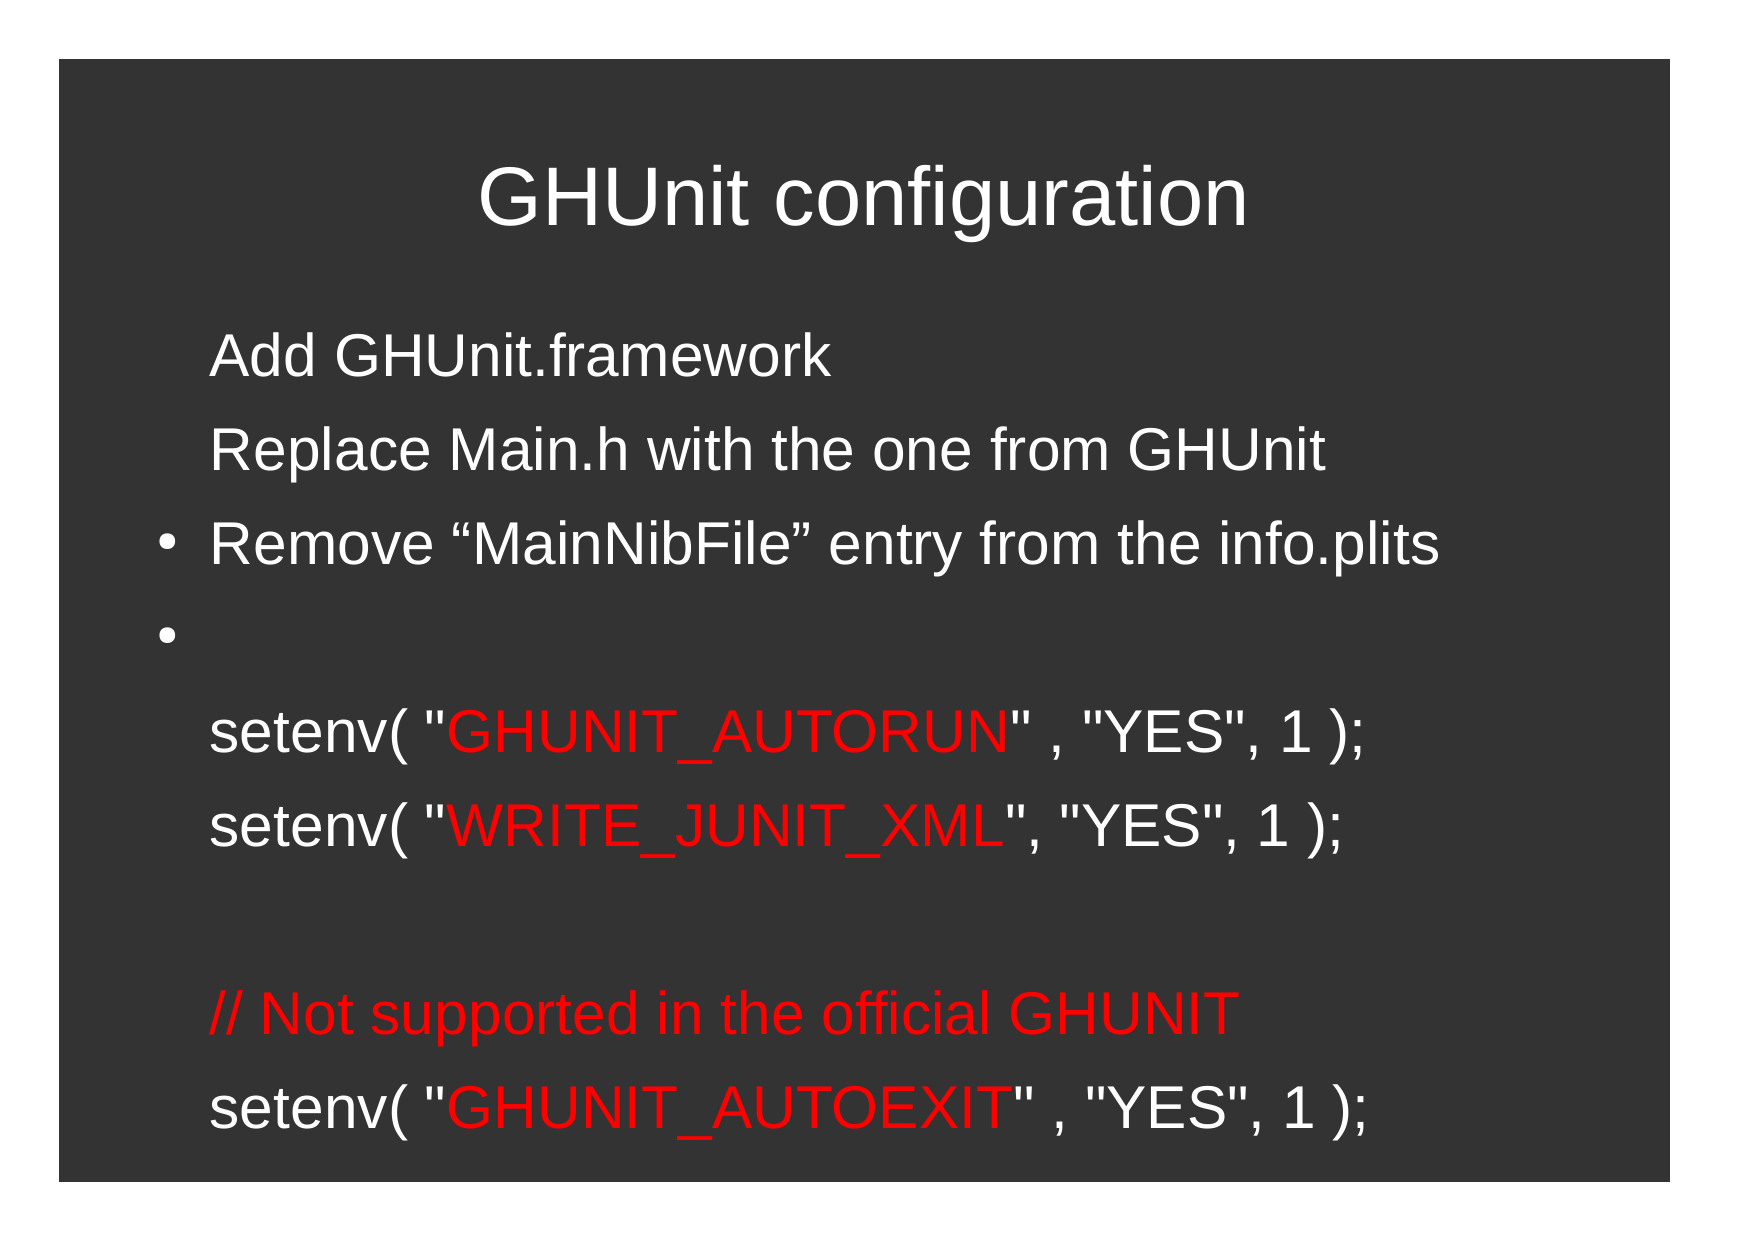

# GHUnit configuration
Add GHUnit.framework
Replace Main.h with the one from GHUnit
Remove “MainNibFile” entry from the info.plits
setenv( "GHUNIT_AUTORUN" , "YES", 1 );
setenv( "WRITE_JUNIT_XML", "YES", 1 );
// Not supported in the official GHUNIT
setenv( "GHUNIT_AUTOEXIT" , "YES", 1 );